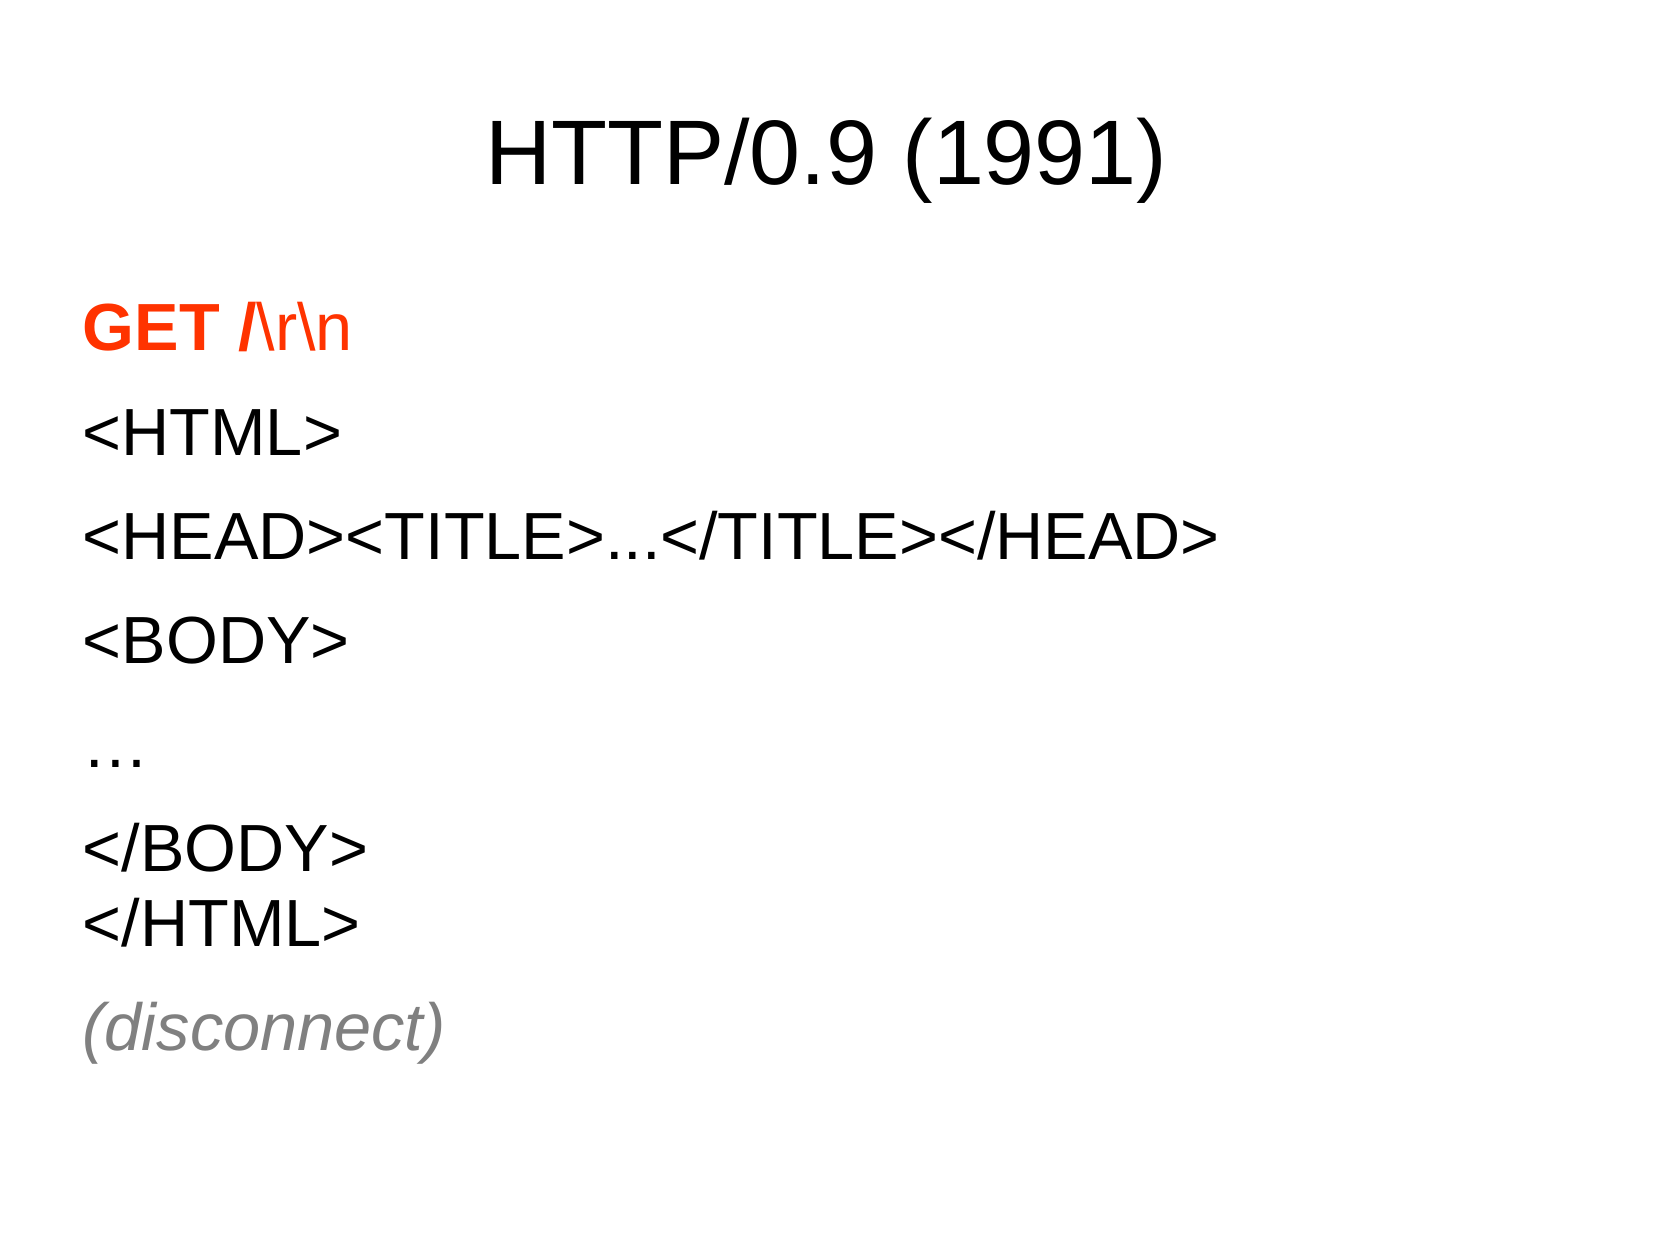

# HTTP/0.9 (1991)
GET /\r\n
<HTML>
<HEAD><TITLE>...</TITLE></HEAD>
<BODY>
…
</BODY>
</HTML>
(disconnect)